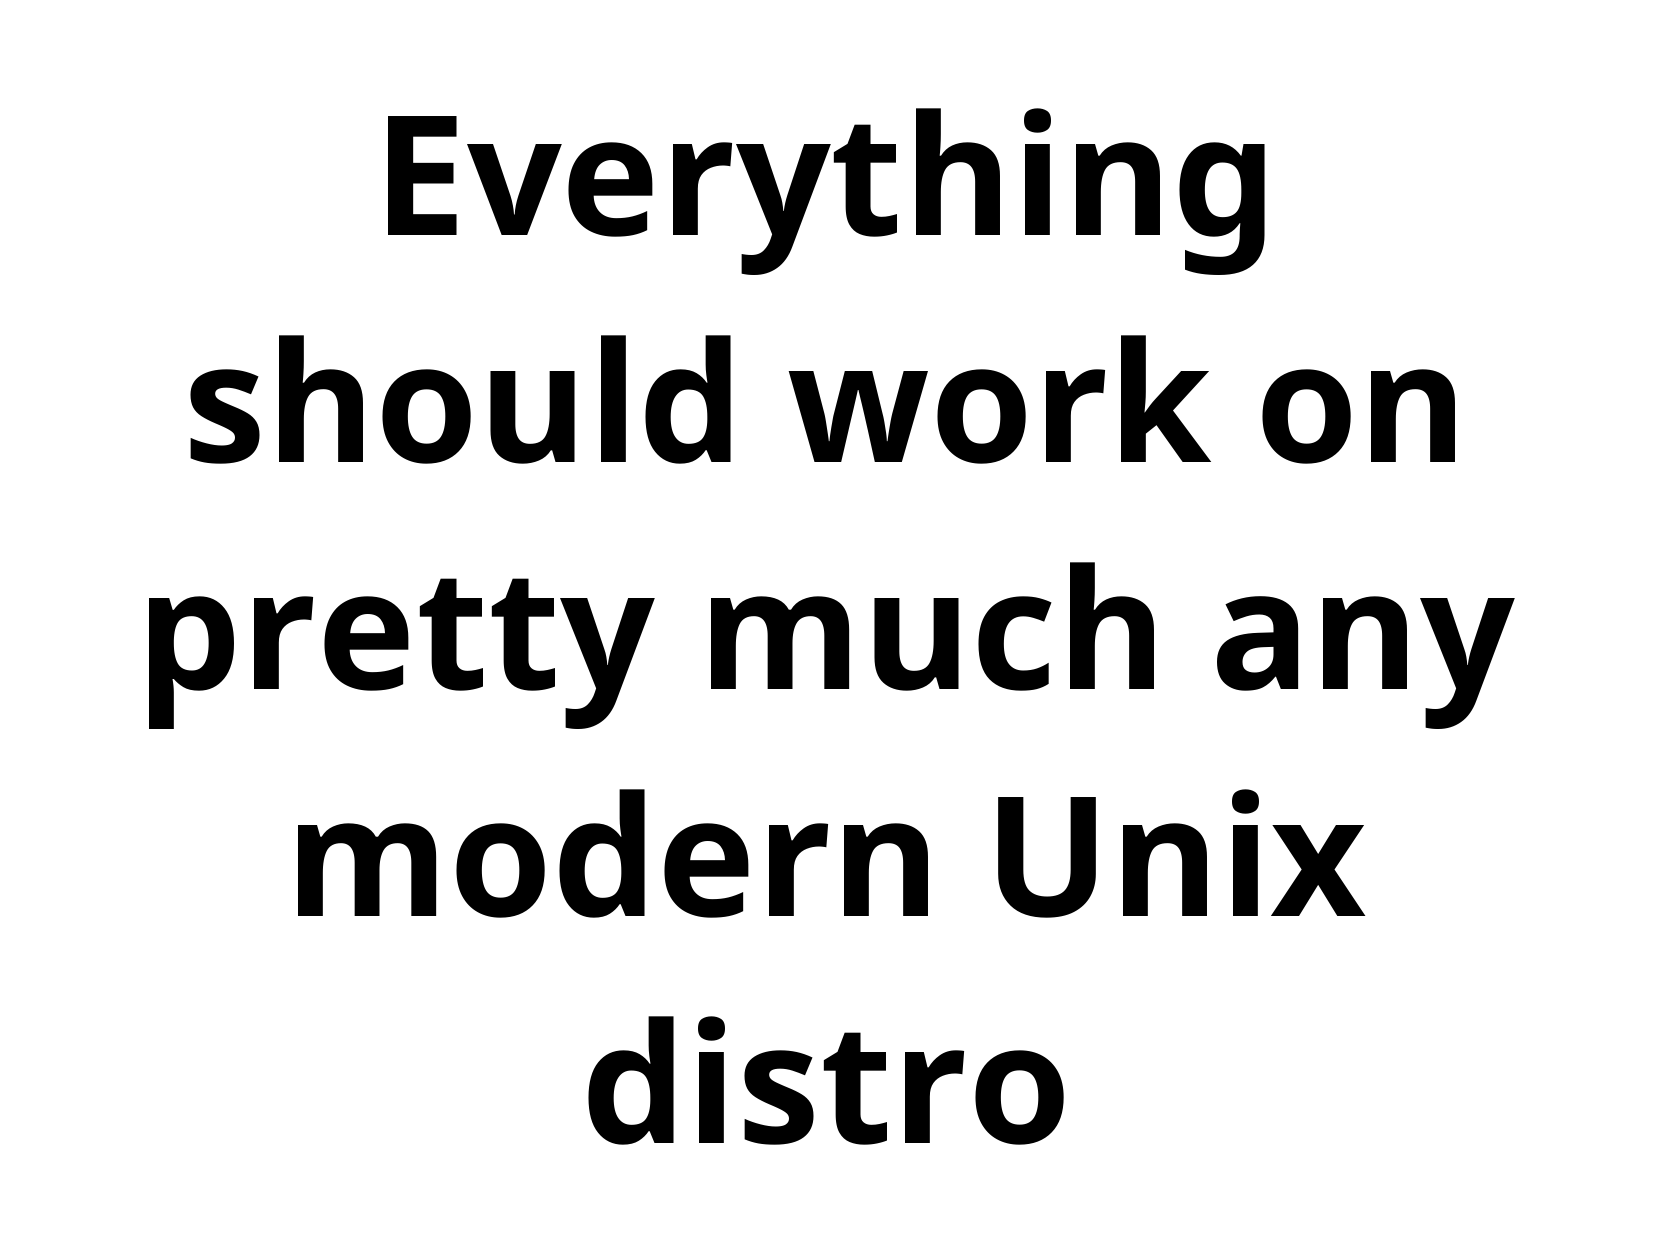

# Everything should work on pretty much any modern Unix distro